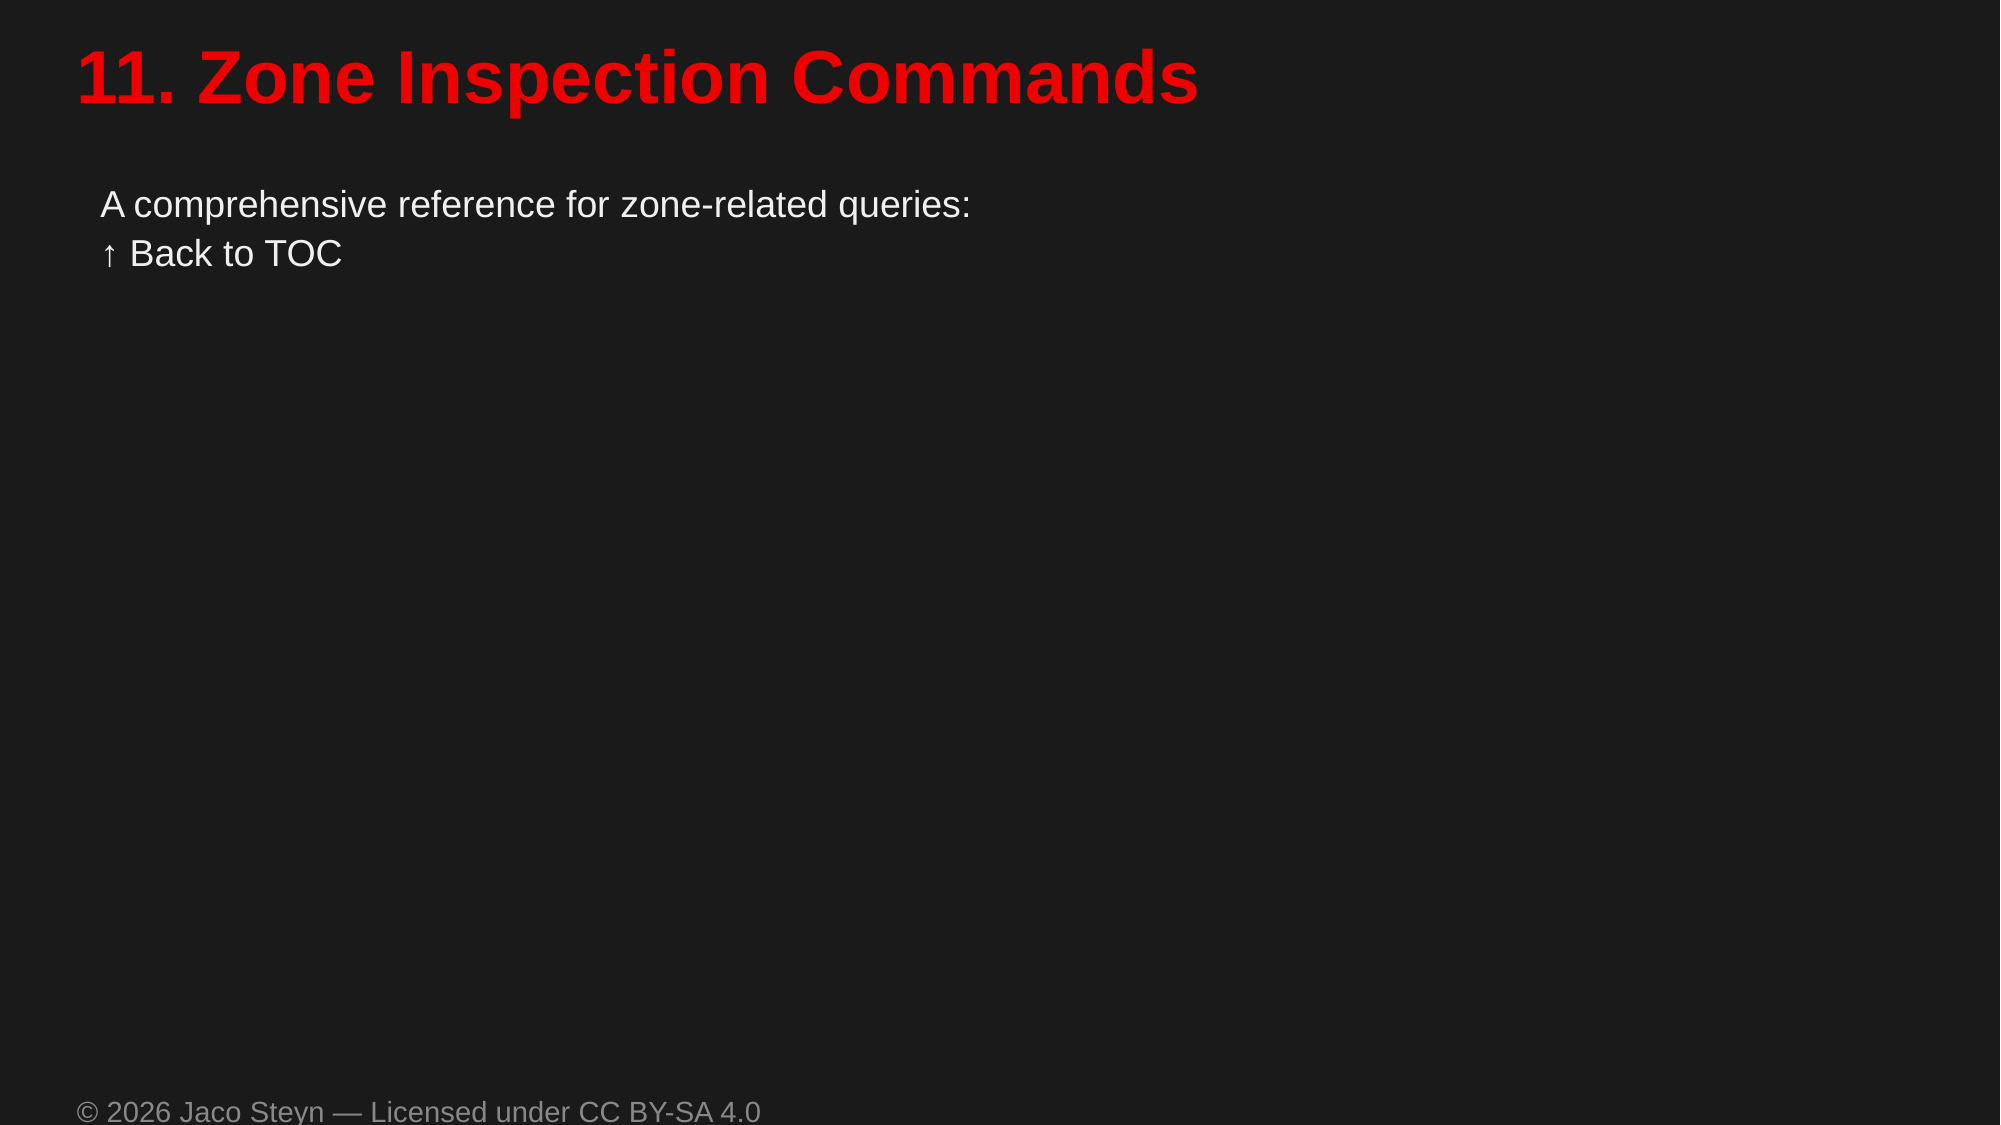

11. Zone Inspection Commands
A comprehensive reference for zone-related queries:
↑ Back to TOC
© 2026 Jaco Steyn — Licensed under CC BY-SA 4.0